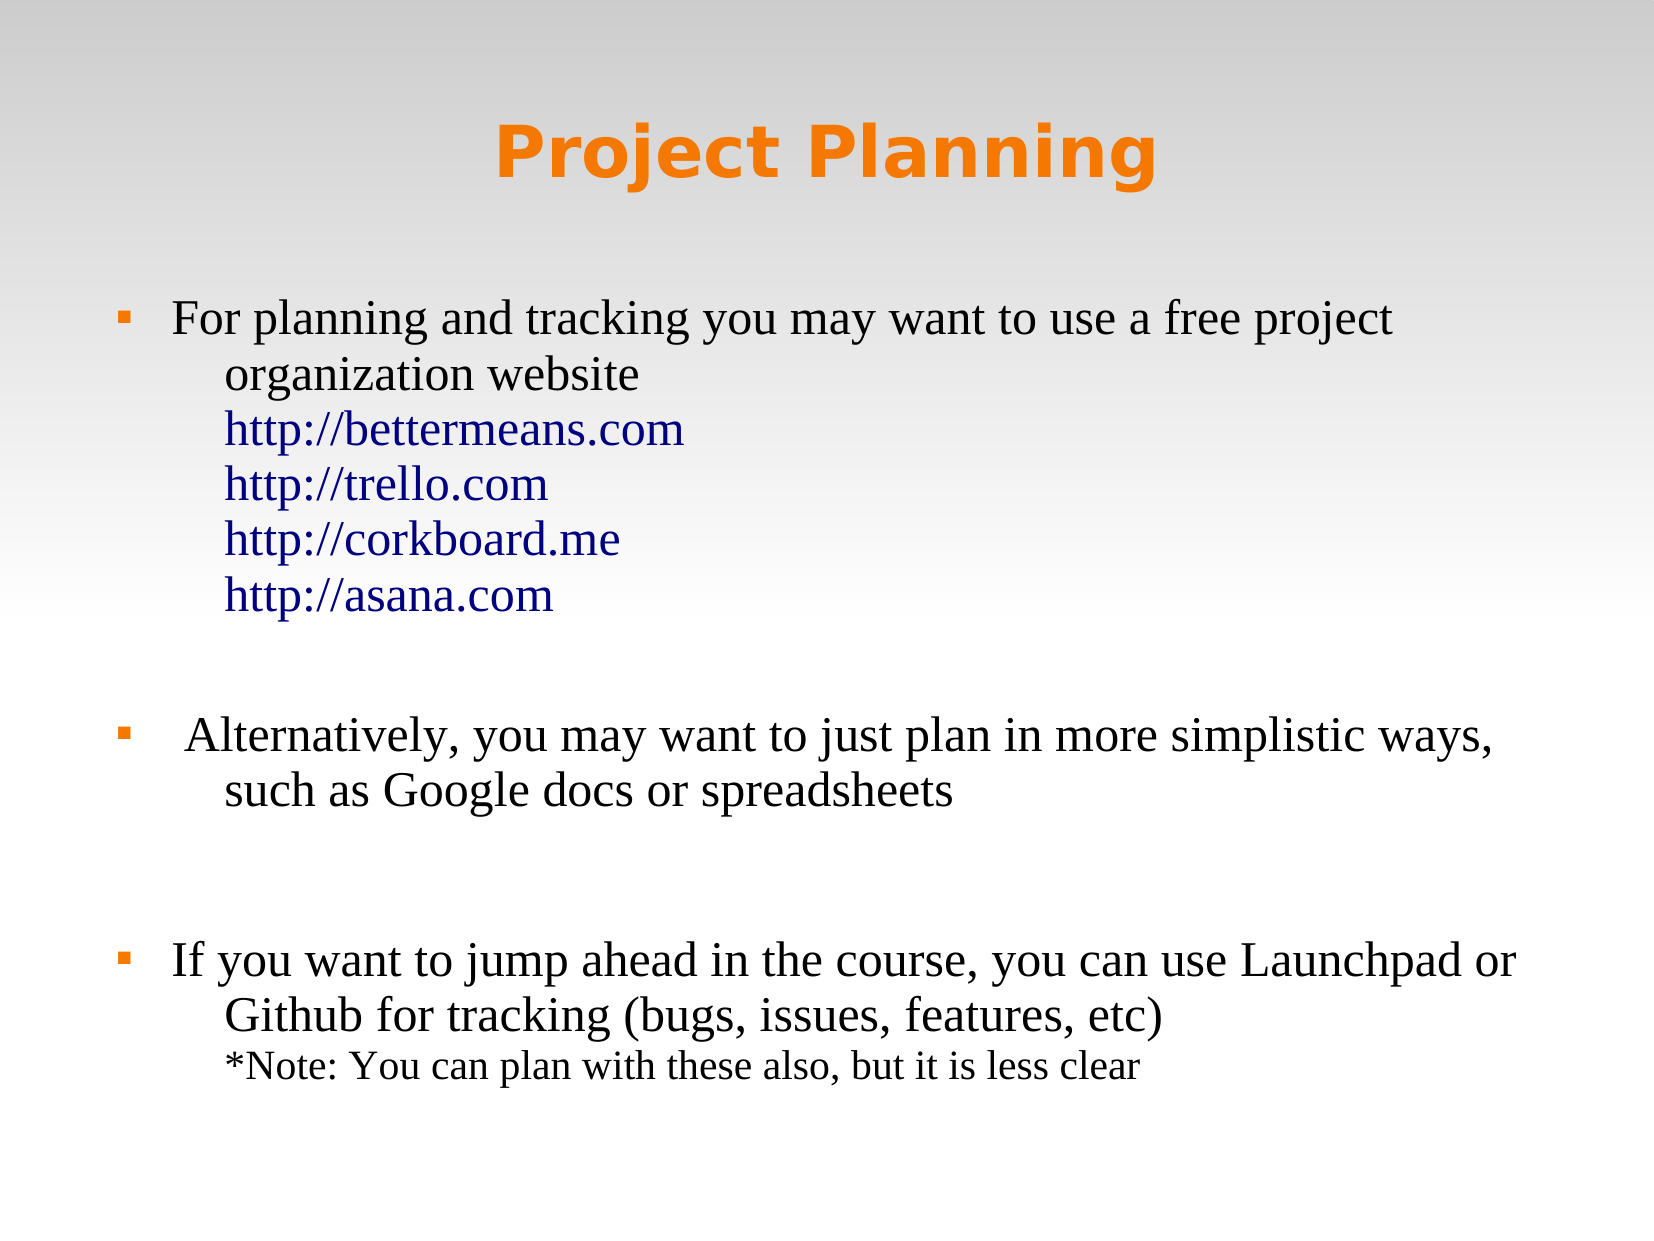

# Project Planning
For planning and tracking you may want to use a free project organization website
http://bettermeans.com
http://trello.com
http://corkboard.me
http://asana.com
 Alternatively, you may want to just plan in more simplistic ways, such as Google docs or spreadsheets
If you want to jump ahead in the course, you can use Launchpad or Github for tracking (bugs, issues, features, etc)
*Note: You can plan with these also, but it is less clear